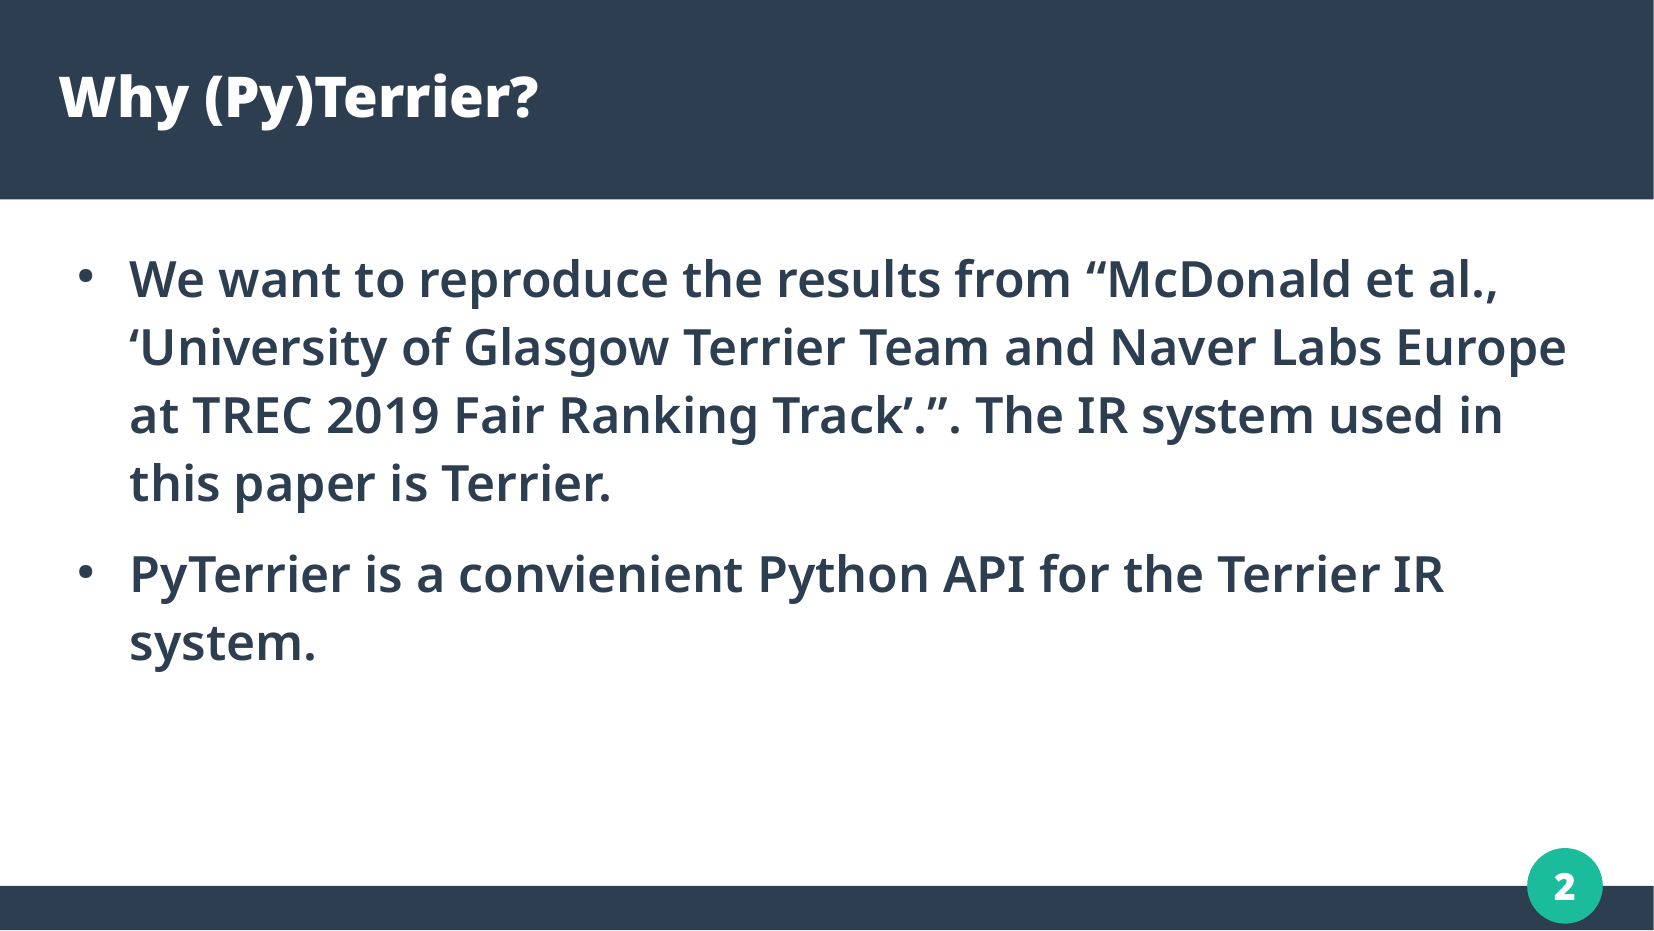

# Why (Py)Terrier?
We want to reproduce the results from “McDonald et al., ‘University of Glasgow Terrier Team and Naver Labs Europe at TREC 2019 Fair Ranking Track’.”. The IR system used in this paper is Terrier.
PyTerrier is a convienient Python API for the Terrier IR system.